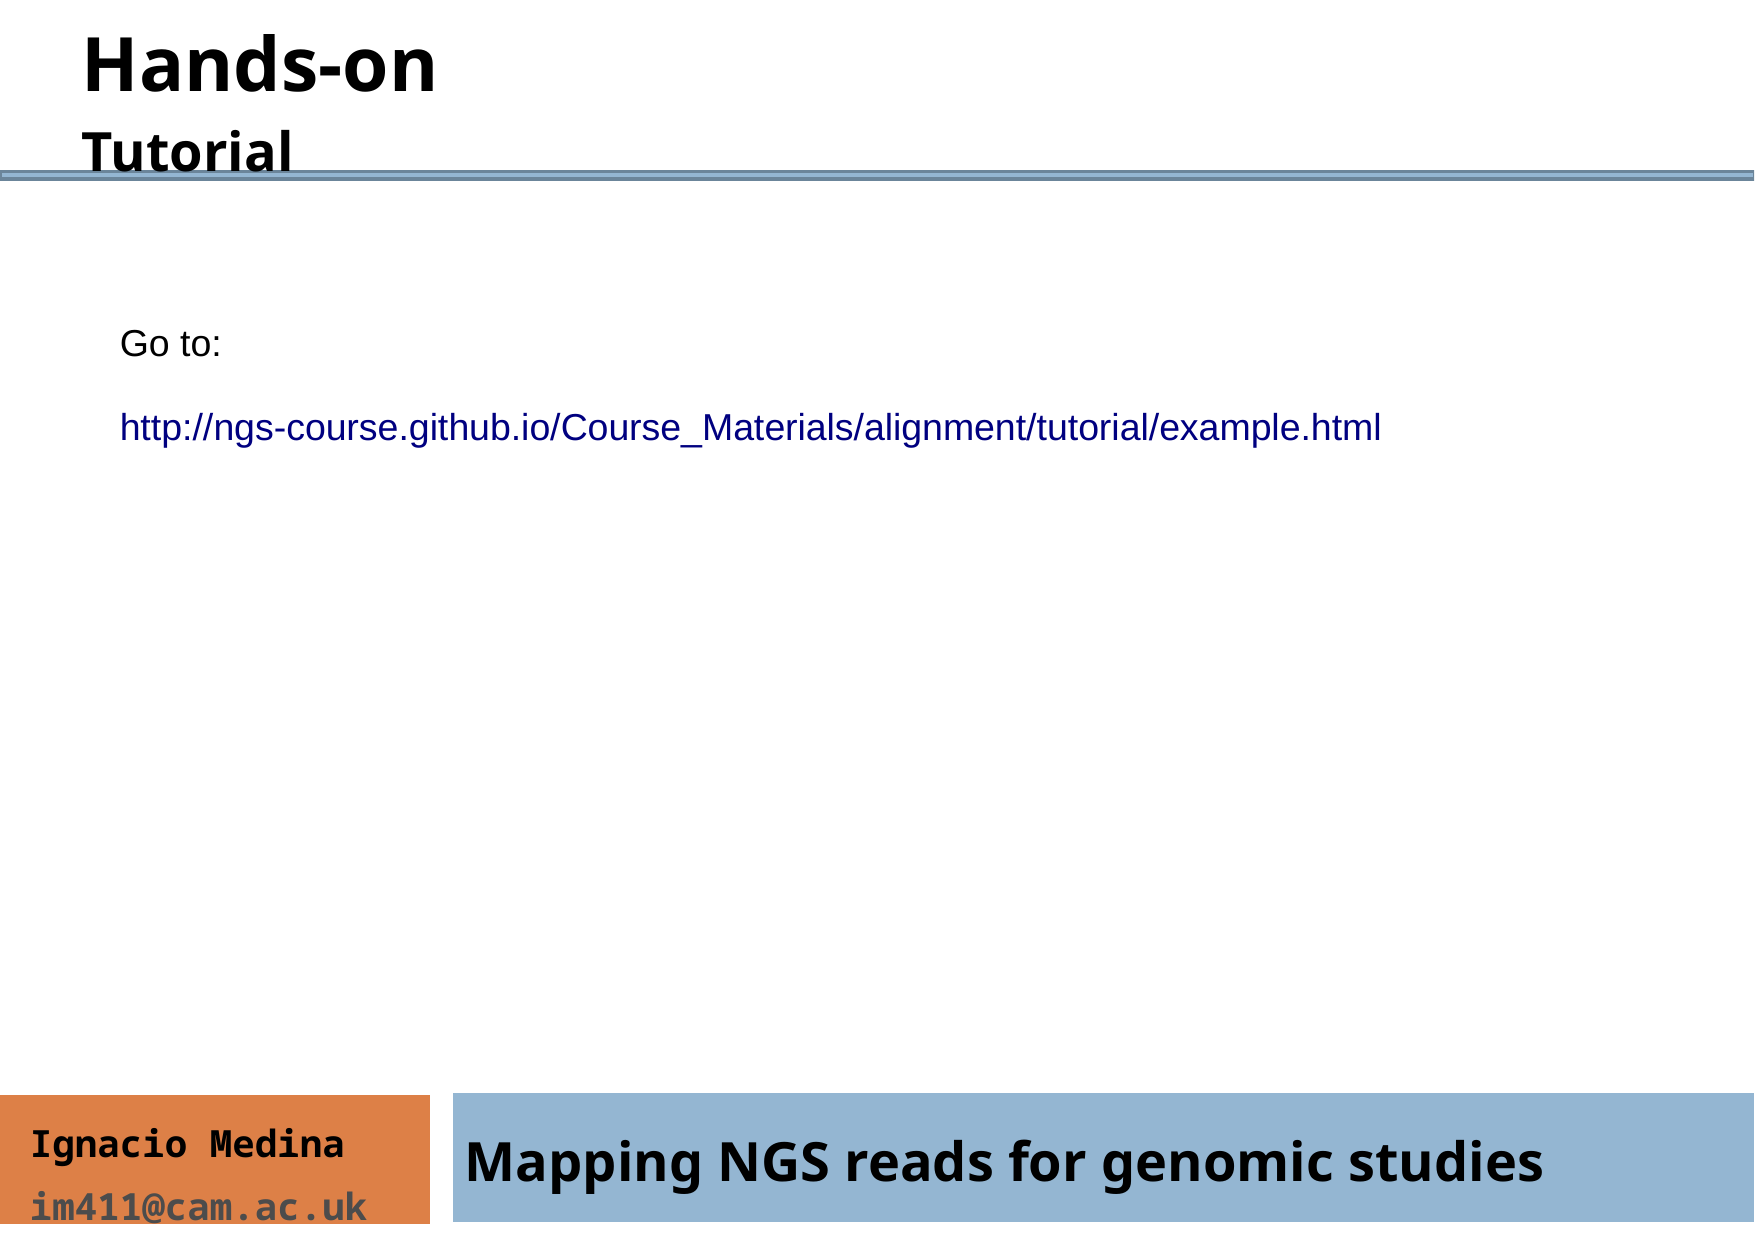

Hands-on
Tutorial
Go to:
http://ngs-course.github.io/Course_Materials/alignment/tutorial/example.html
Ignacio Medina
im411@cam.ac.uk
Mapping NGS reads for genomic studies